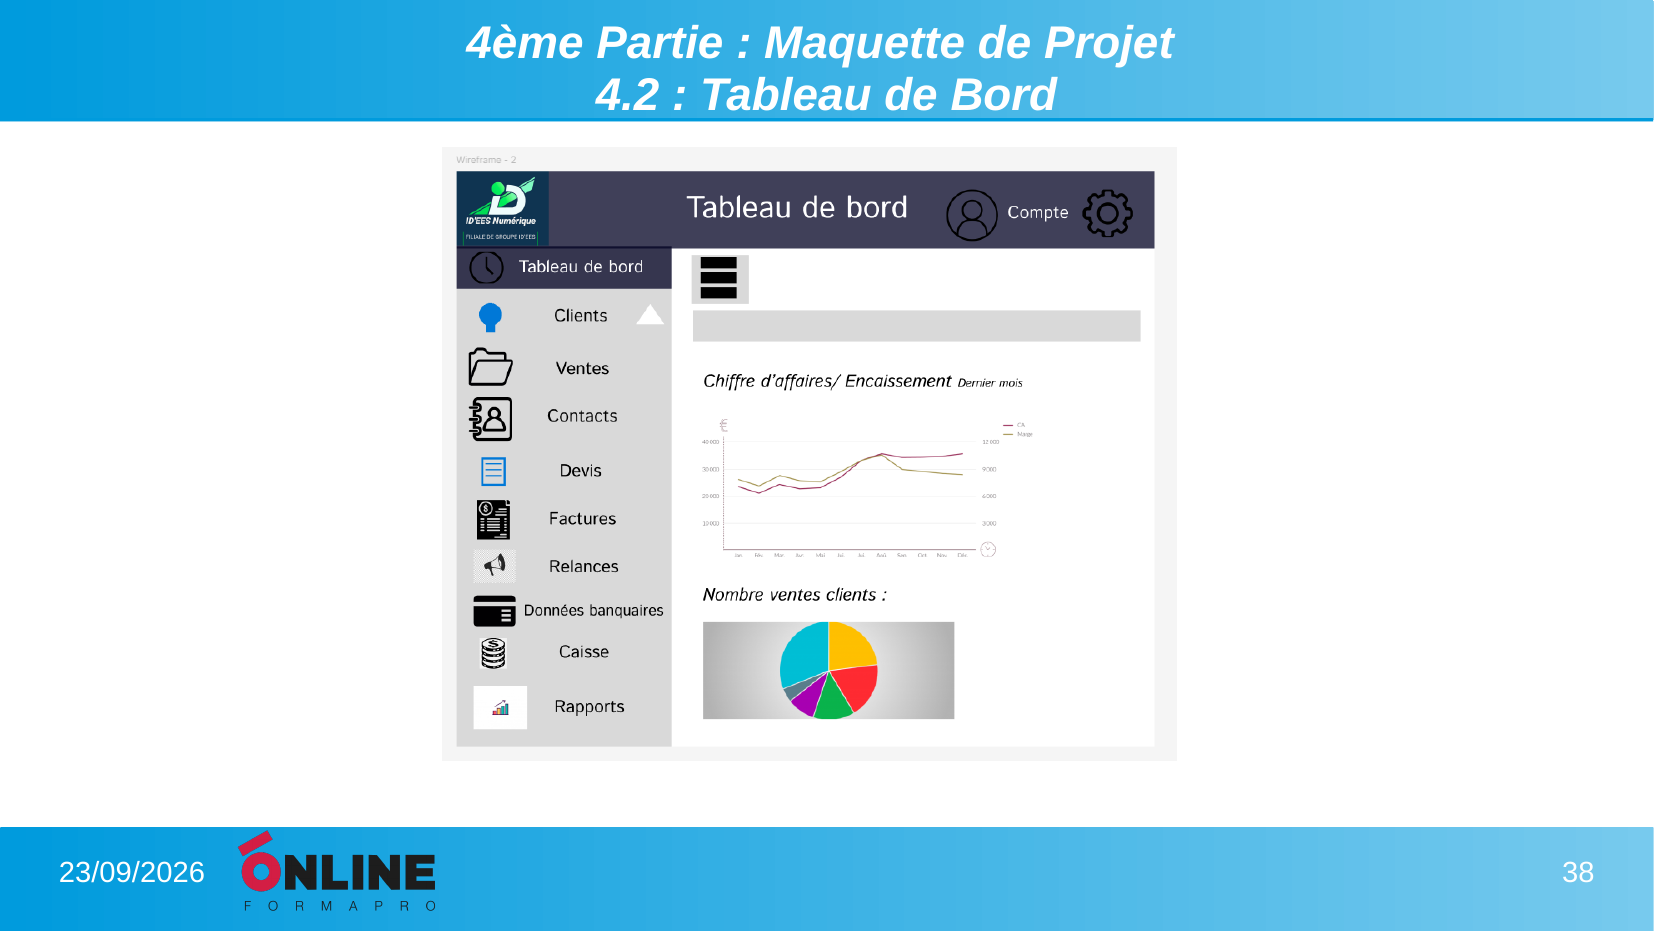

# 4ème Partie : Maquette de Projet 4.2 : Tableau de Bord
38